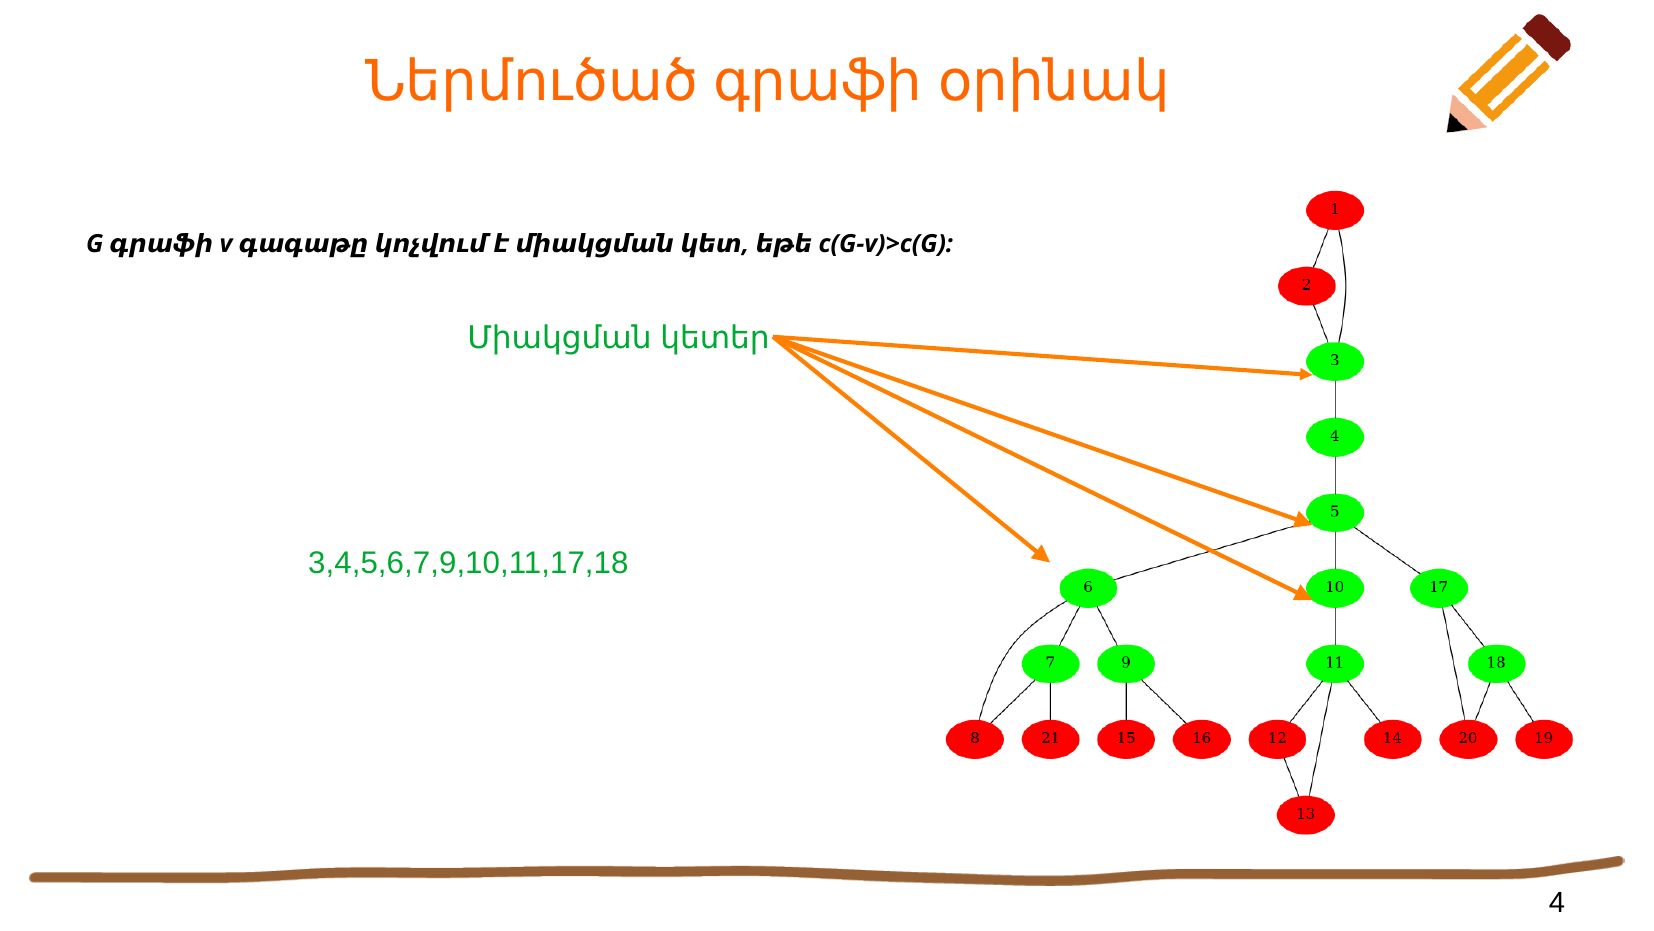

# Ներմուծած գրաֆի օրինակ
G գրաֆի v գագաթը կոչվում է միակցման կետ, եթե c(G-v)>c(G):
Միակցման կետեր
3,4,5,6,7,9,10,11,17,18
4